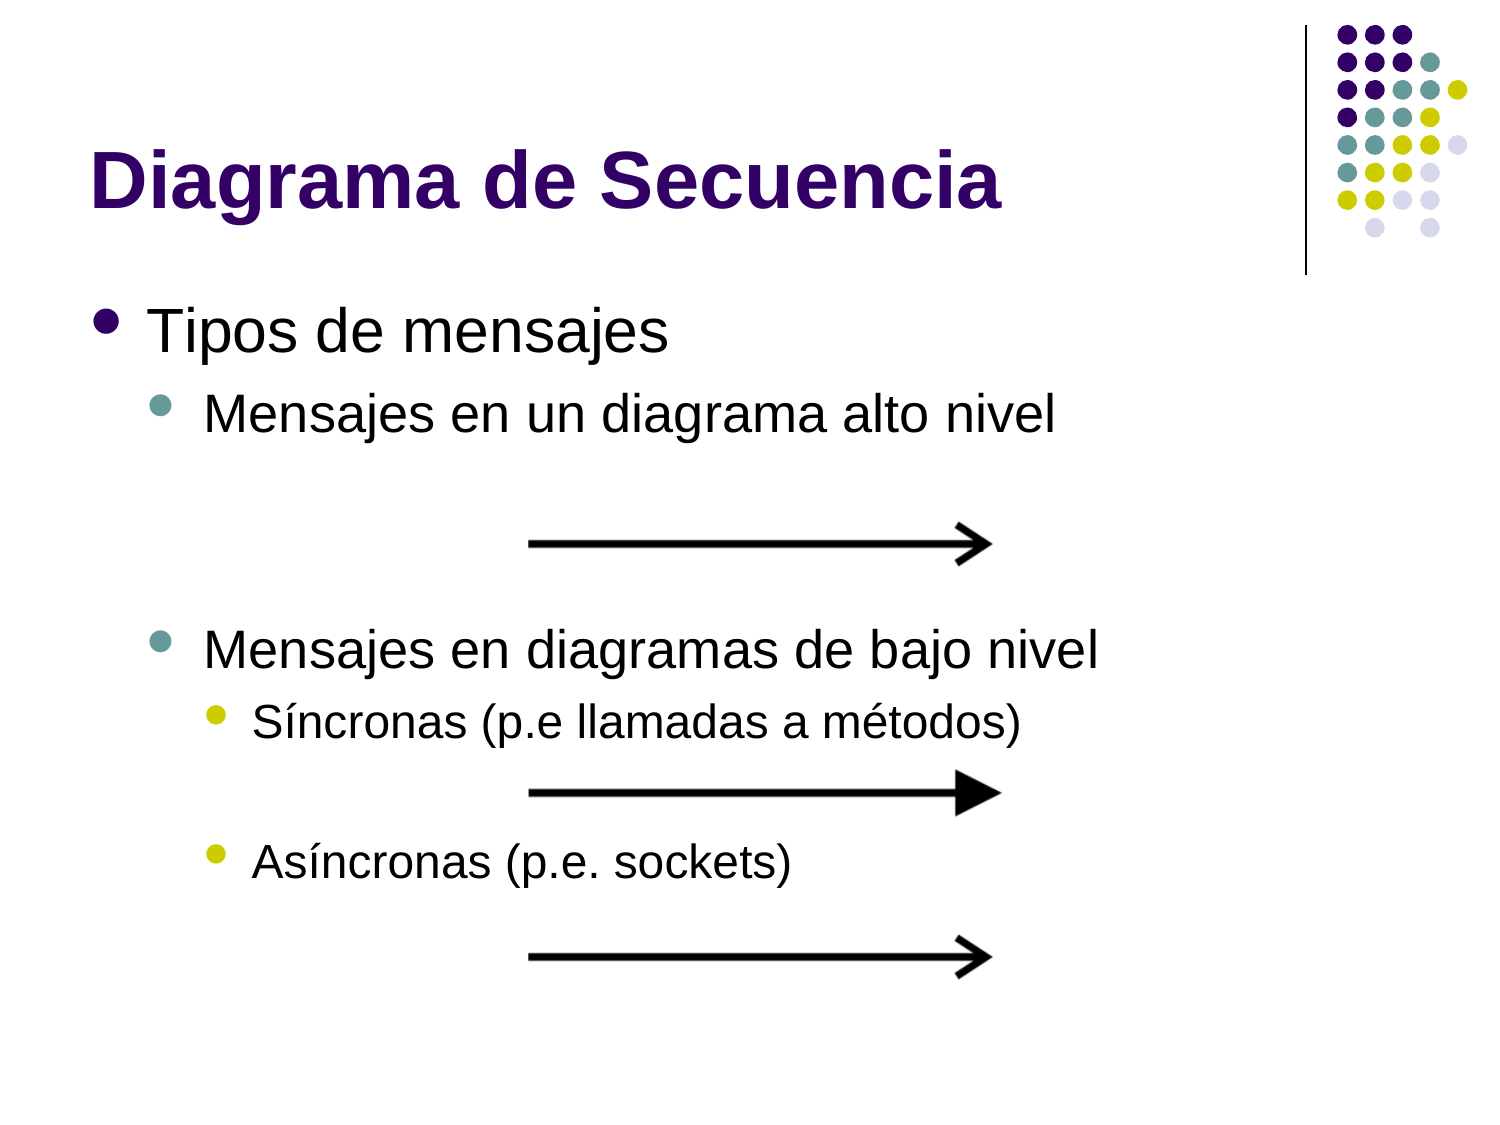

# Diagrama de Secuencia
Tipos de mensajes
Mensajes en un diagrama alto nivel
Mensajes en diagramas de bajo nivel
Síncronas (p.e llamadas a métodos)
Asíncronas (p.e. sockets)